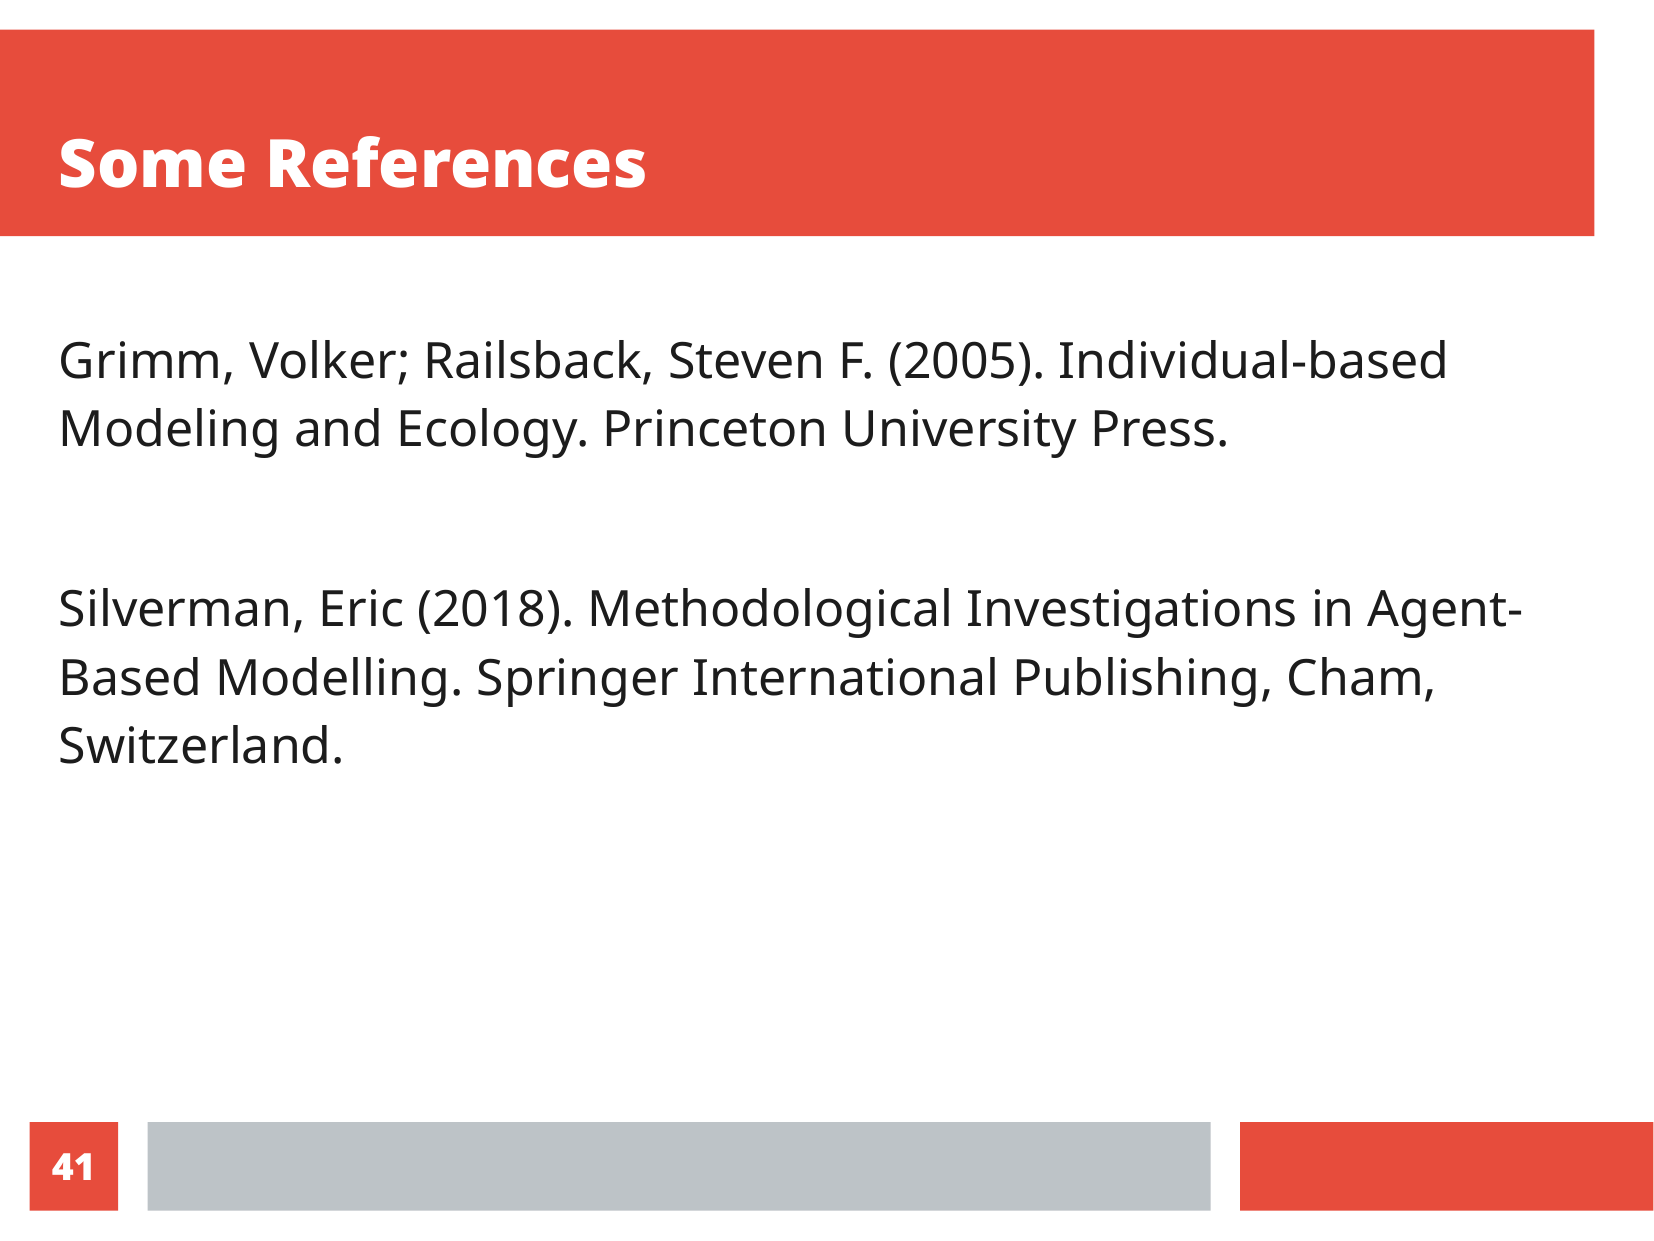

# Some References
Grimm, Volker; Railsback, Steven F. (2005). Individual-based Modeling and Ecology. Princeton University Press.
Silverman, Eric (2018). Methodological Investigations in Agent-Based Modelling. Springer International Publishing, Cham, Switzerland.
41